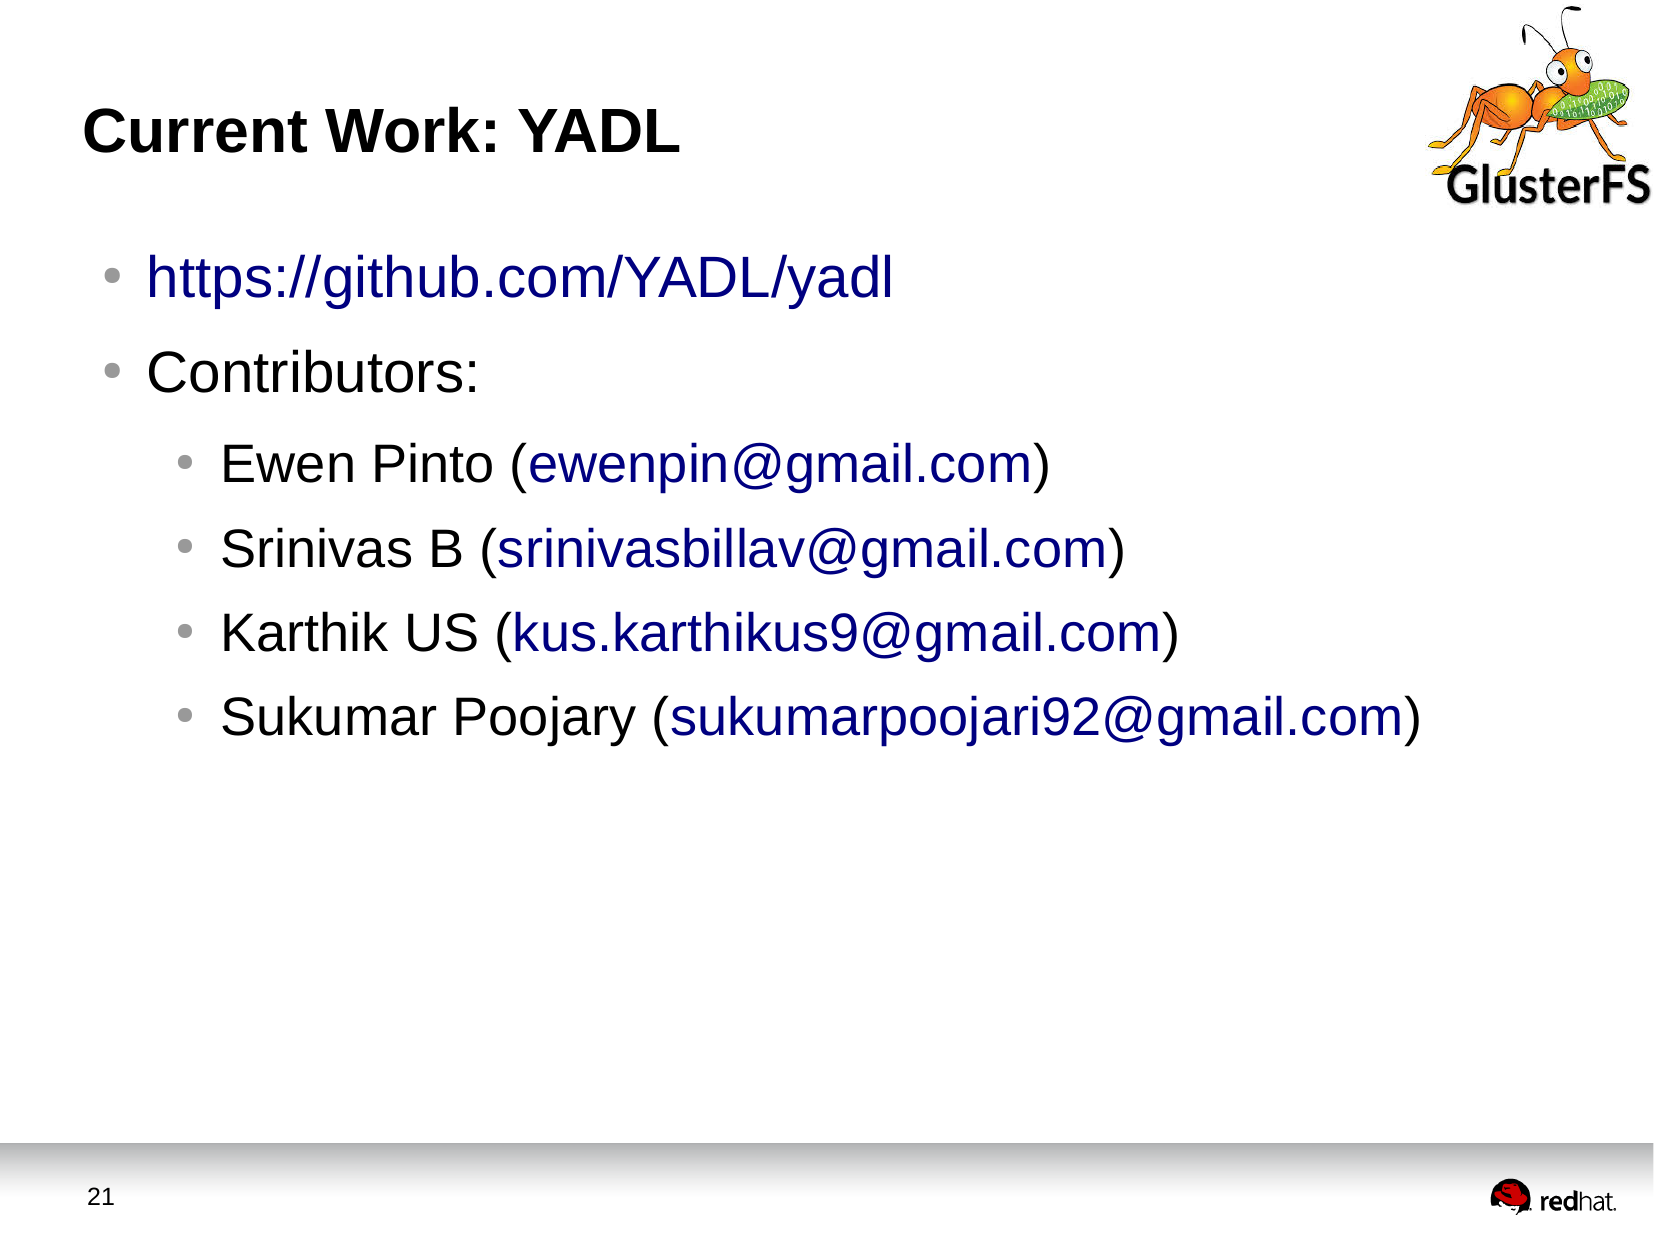

# Current Work: YADL
https://github.com/YADL/yadl
Contributors:
Ewen Pinto (ewenpin@gmail.com)
Srinivas B (srinivasbillav@gmail.com)
Karthik US (kus.karthikus9@gmail.com)
Sukumar Poojary (sukumarpoojari92@gmail.com)